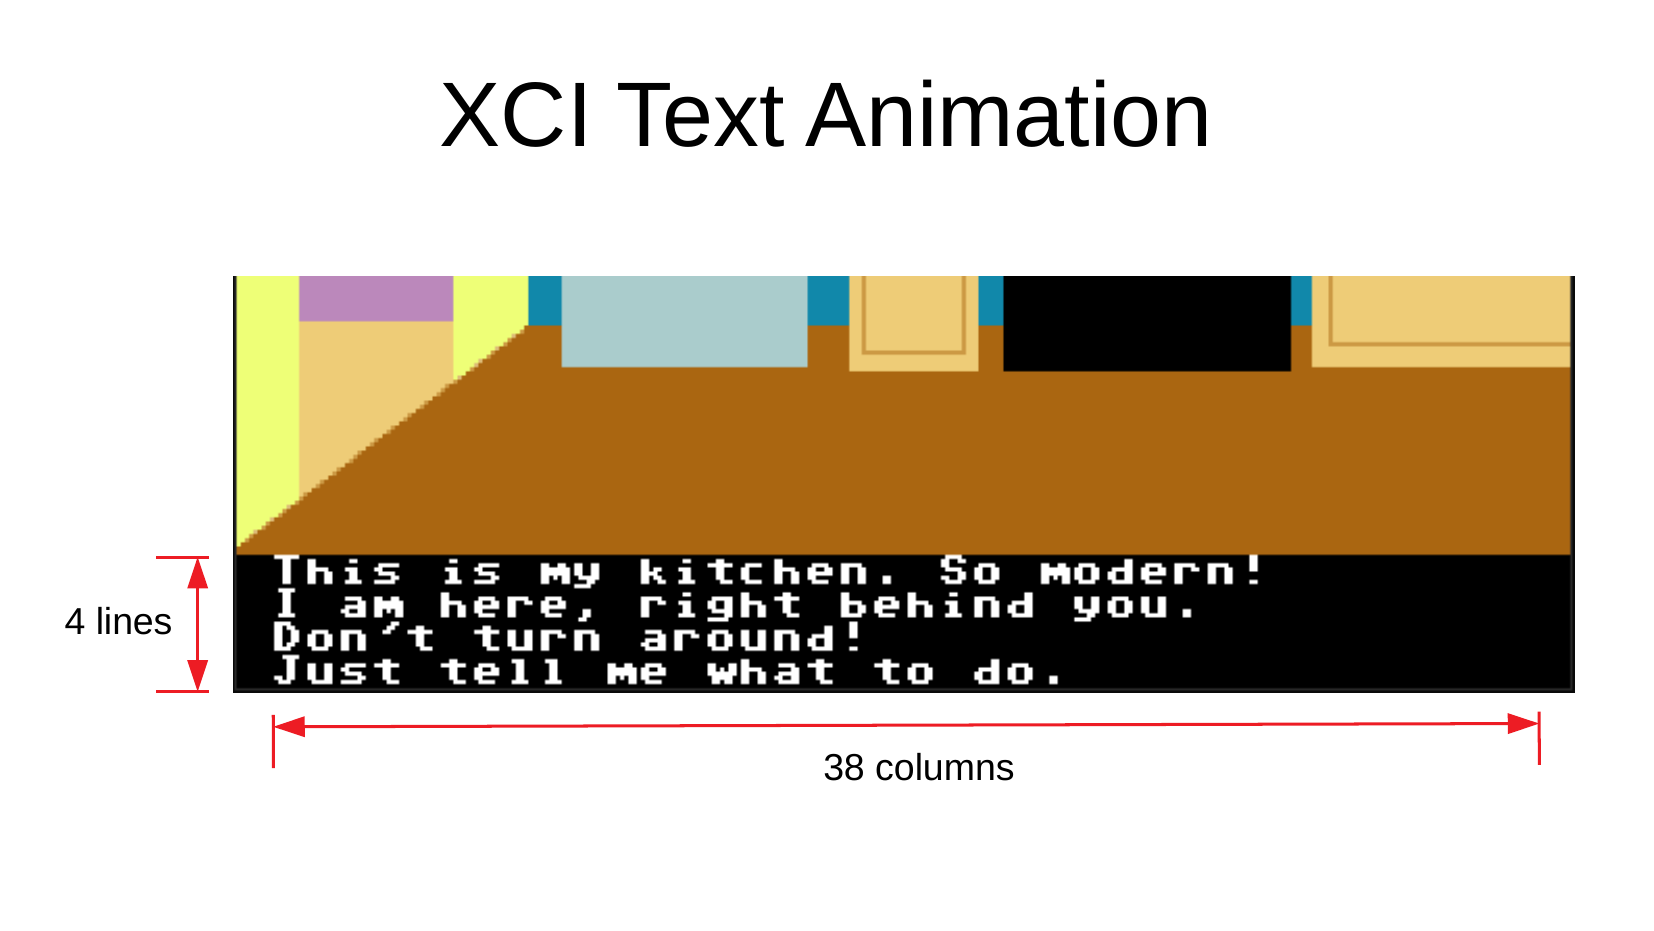

# XCI Text Animation
4 lines
38 columns